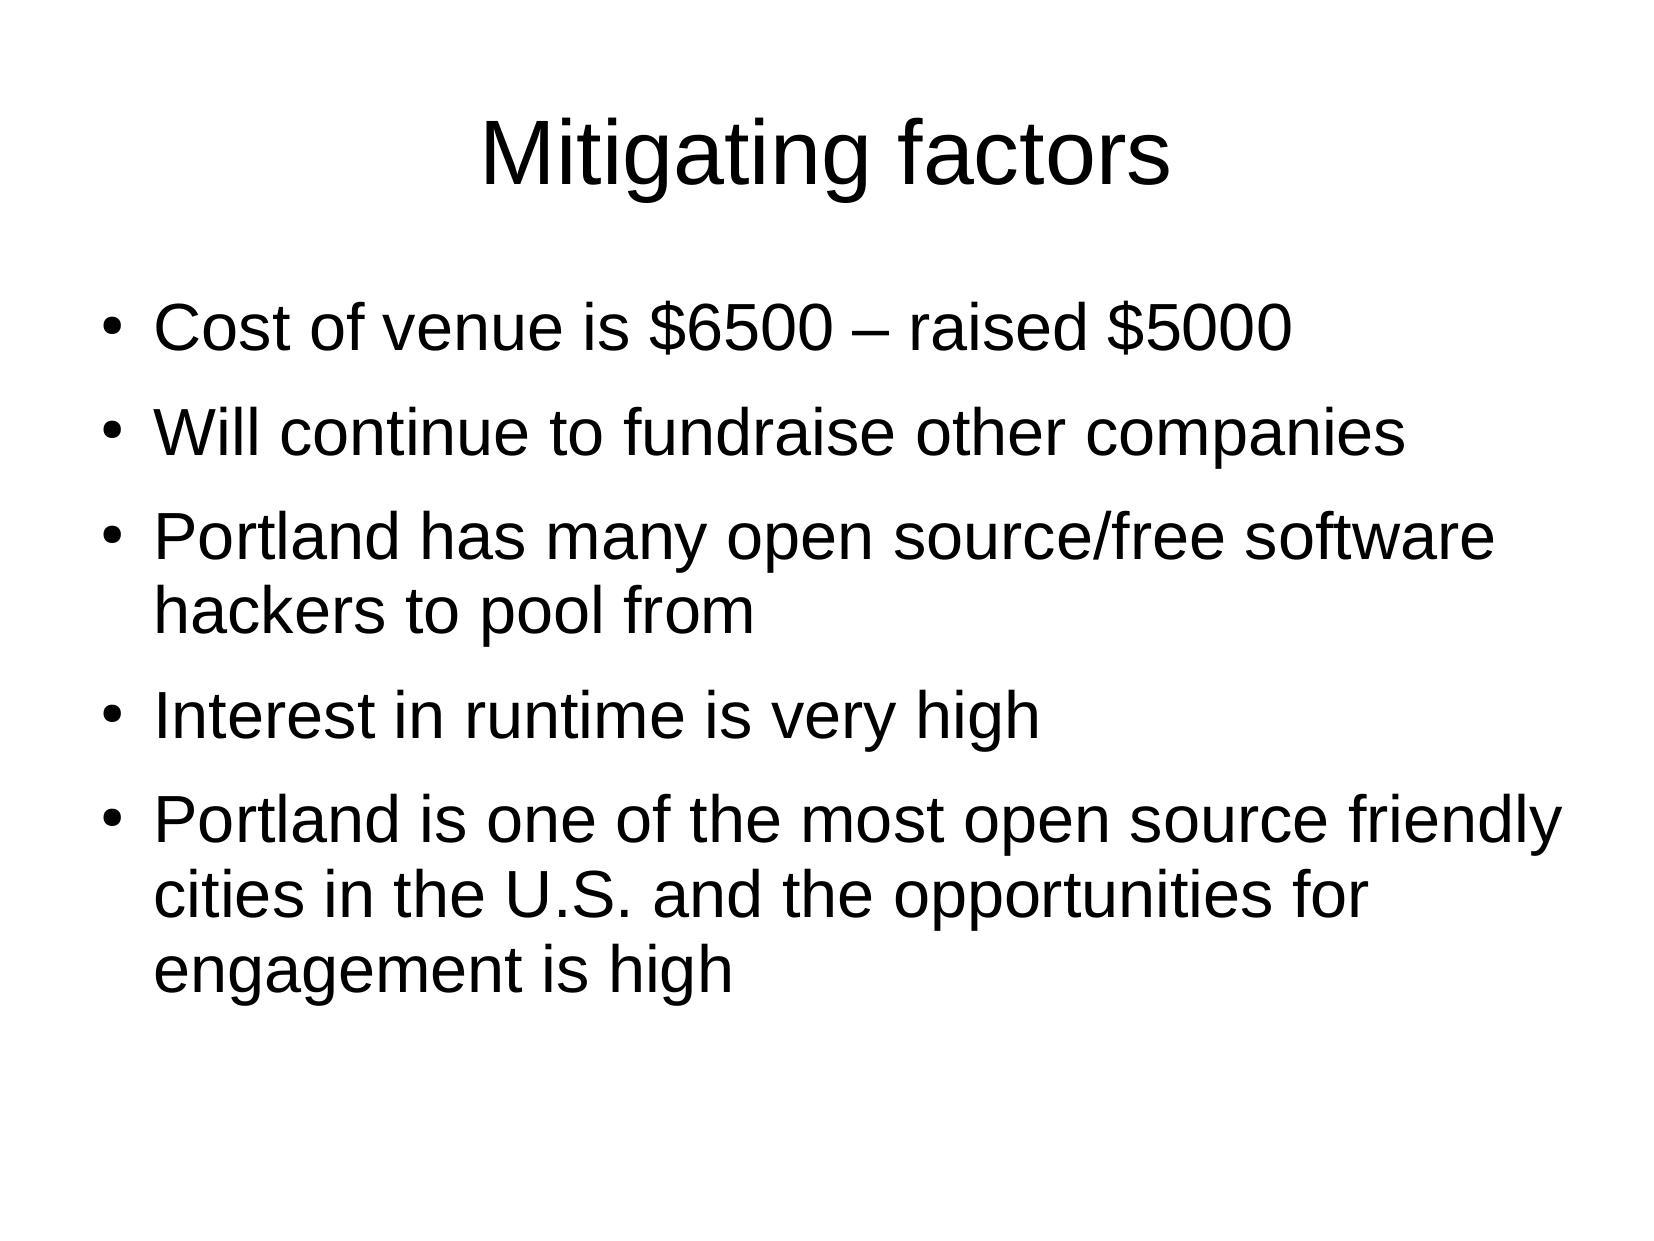

# Mitigating factors
Cost of venue is $6500 – raised $5000
Will continue to fundraise other companies
Portland has many open source/free software hackers to pool from
Interest in runtime is very high
Portland is one of the most open source friendly cities in the U.S. and the opportunities for engagement is high